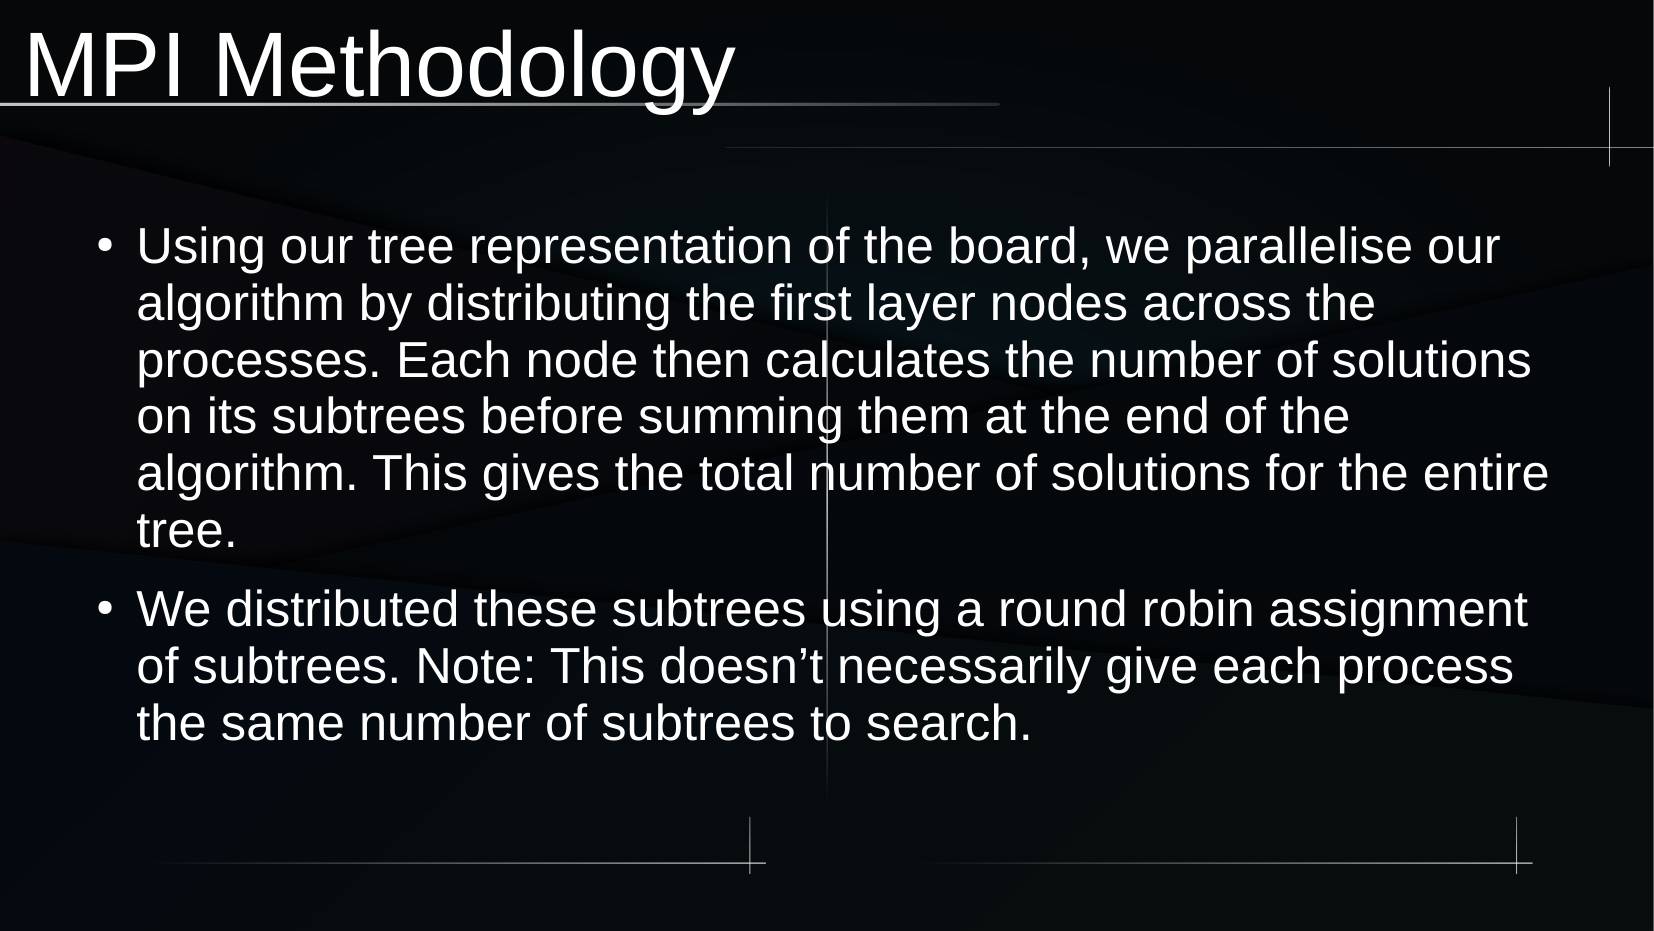

# MPI Methodology
Using our tree representation of the board, we parallelise our algorithm by distributing the first layer nodes across the processes. Each node then calculates the number of solutions on its subtrees before summing them at the end of the algorithm. This gives the total number of solutions for the entire tree.
We distributed these subtrees using a round robin assignment of subtrees. Note: This doesn’t necessarily give each process the same number of subtrees to search.